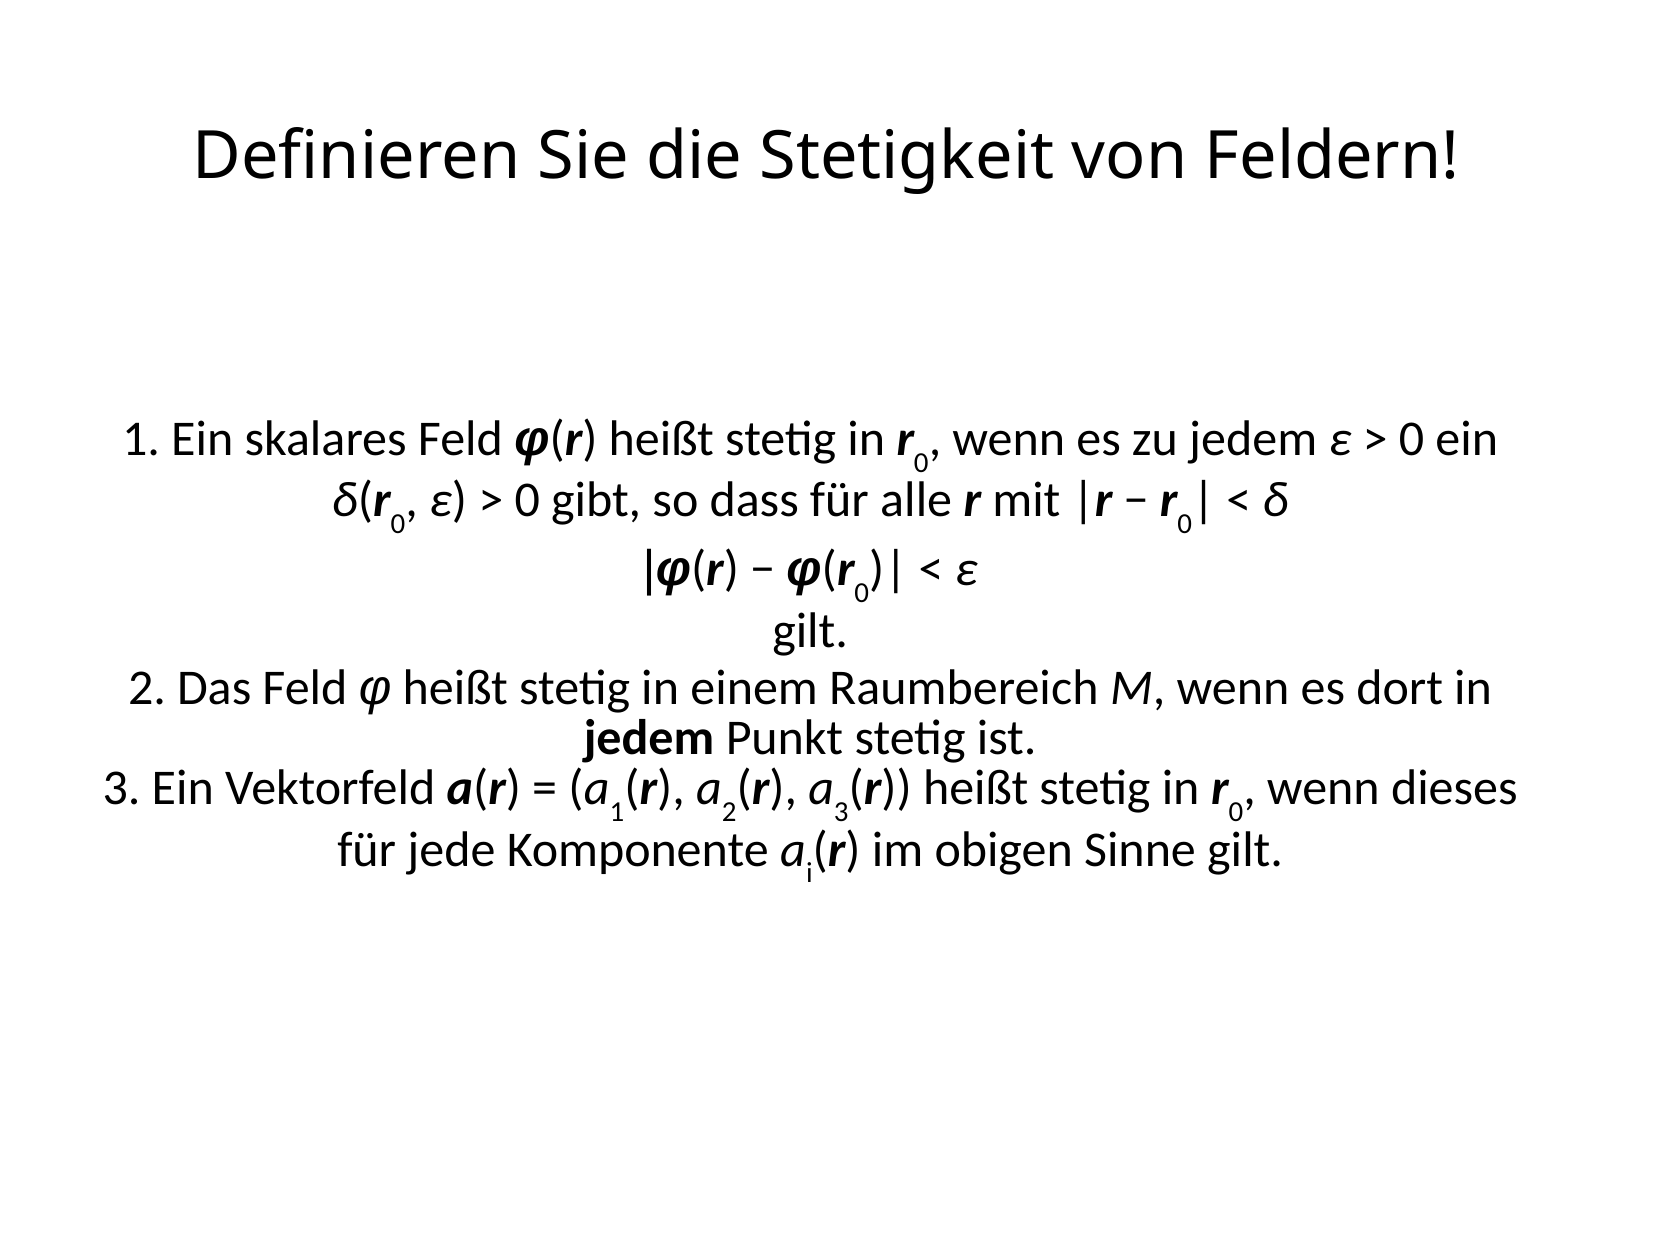

# Definieren Sie die Stetigkeit von Feldern!
1. Ein skalares Feld φ(r) heißt stetig in r0, wenn es zu jedem ε > 0 ein δ(r0, ε) > 0 gibt, so dass für alle r mit |r − r0| < δ
|φ(r) − φ(r0)| < ε
gilt.
2. Das Feld φ heißt stetig in einem Raumbereich M, wenn es dort in jedem Punkt stetig ist.
3. Ein Vektorfeld a(r) = (a1(r), a2(r), a3(r)) heißt stetig in r0, wenn dieses für jede Komponente ai(r) im obigen Sinne gilt.